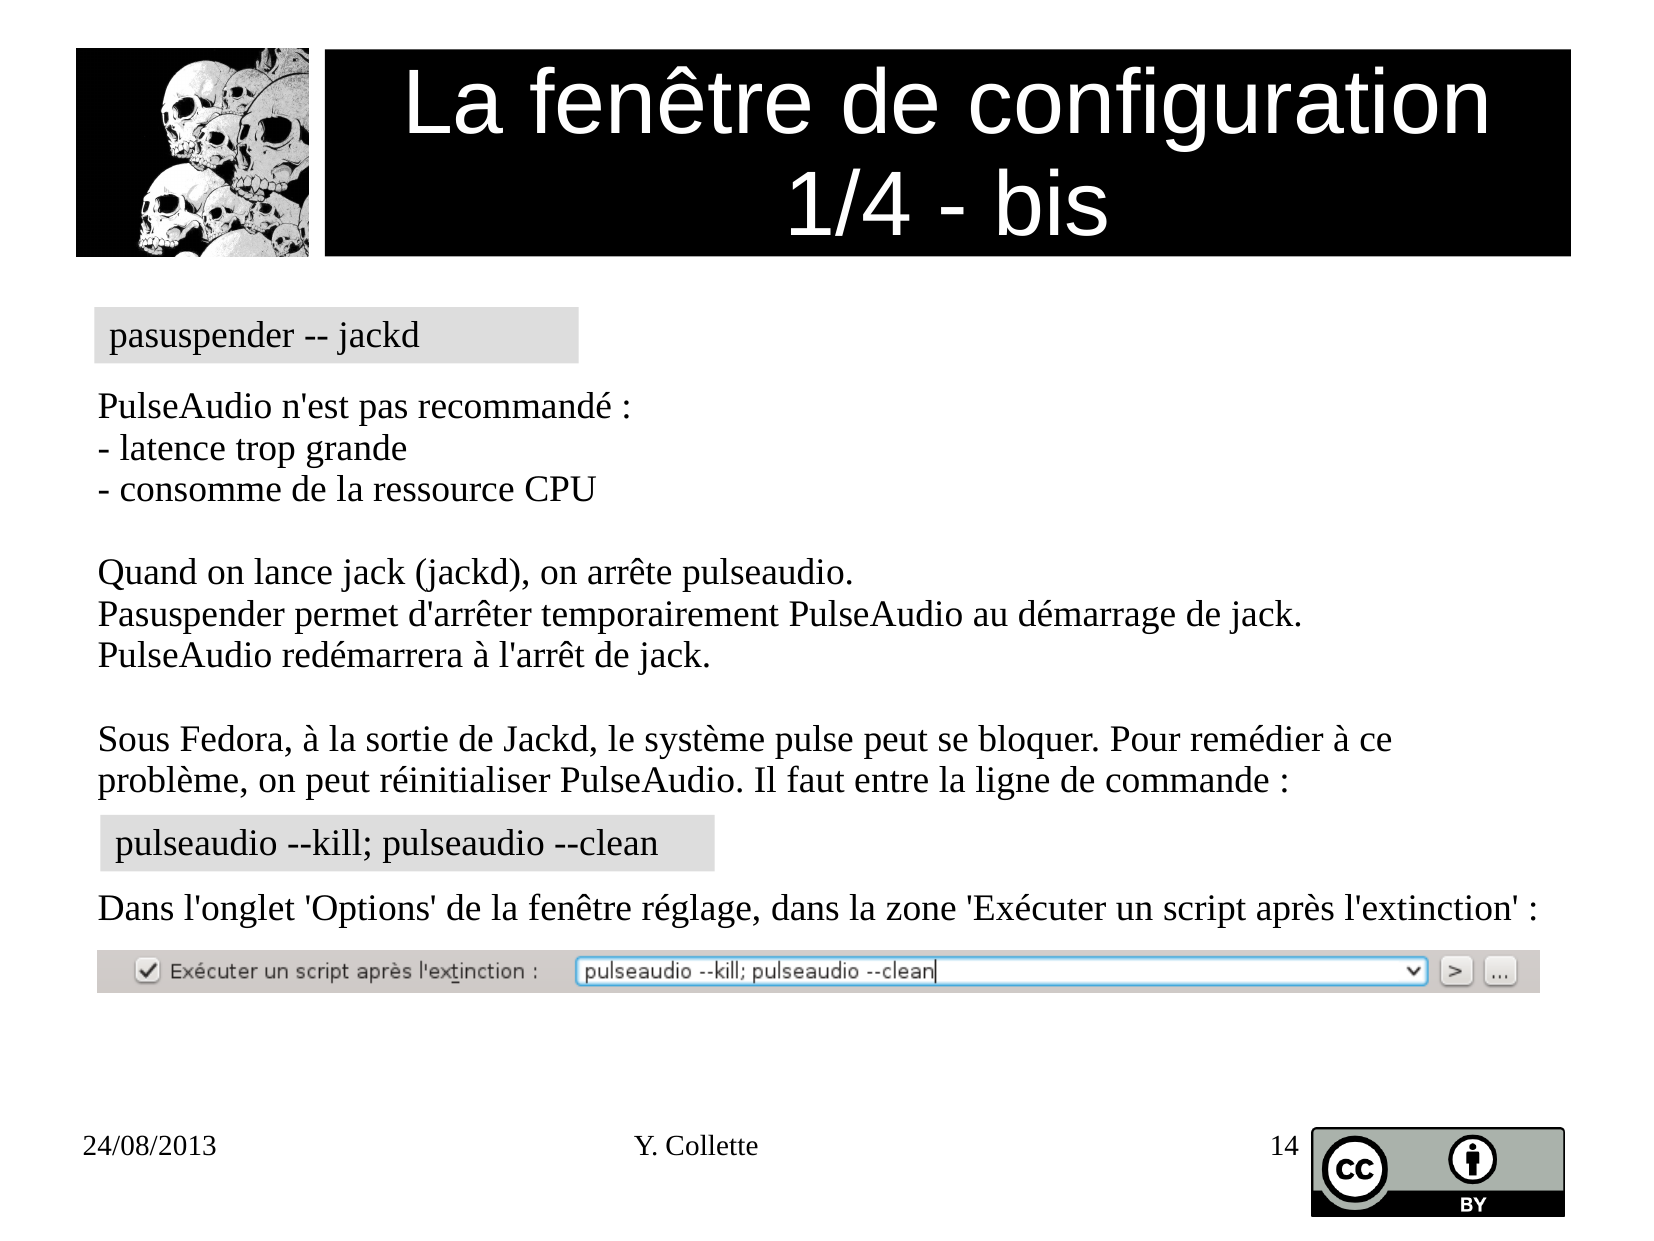

# La fenêtre de configuration 1/4 - bis
pasuspender -- jackd
PulseAudio n'est pas recommandé :
- latence trop grande
- consomme de la ressource CPU
Quand on lance jack (jackd), on arrête pulseaudio.
Pasuspender permet d'arrêter temporairement PulseAudio au démarrage de jack.
PulseAudio redémarrera à l'arrêt de jack.
Sous Fedora, à la sortie de Jackd, le système pulse peut se bloquer. Pour remédier à ce problème, on peut réinitialiser PulseAudio. Il faut entre la ligne de commande :
pulseaudio --kill; pulseaudio --clean
Dans l'onglet 'Options' de la fenêtre réglage, dans la zone 'Exécuter un script après l'extinction' :
Y. Collette
14